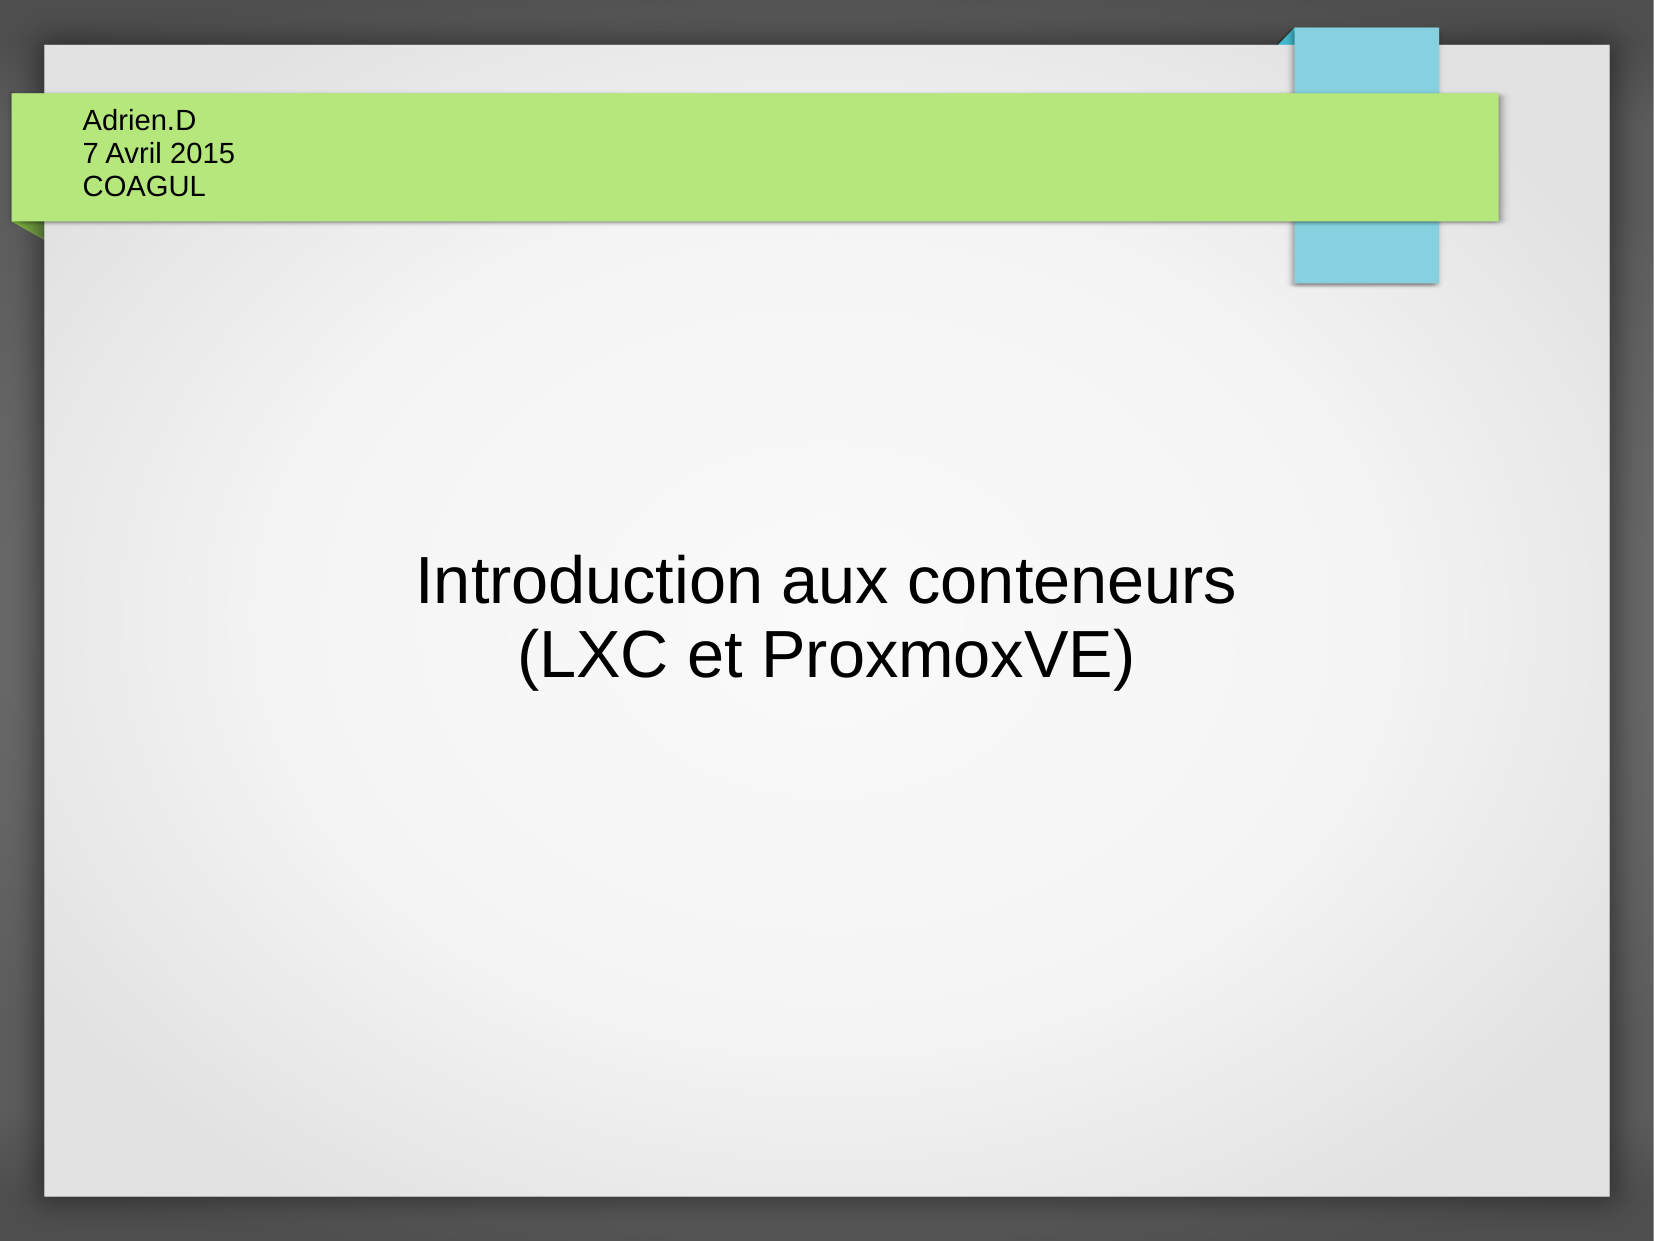

# Adrien.D 7 Avril 2015 COAGUL
Introduction aux conteneurs
(LXC et ProxmoxVE)